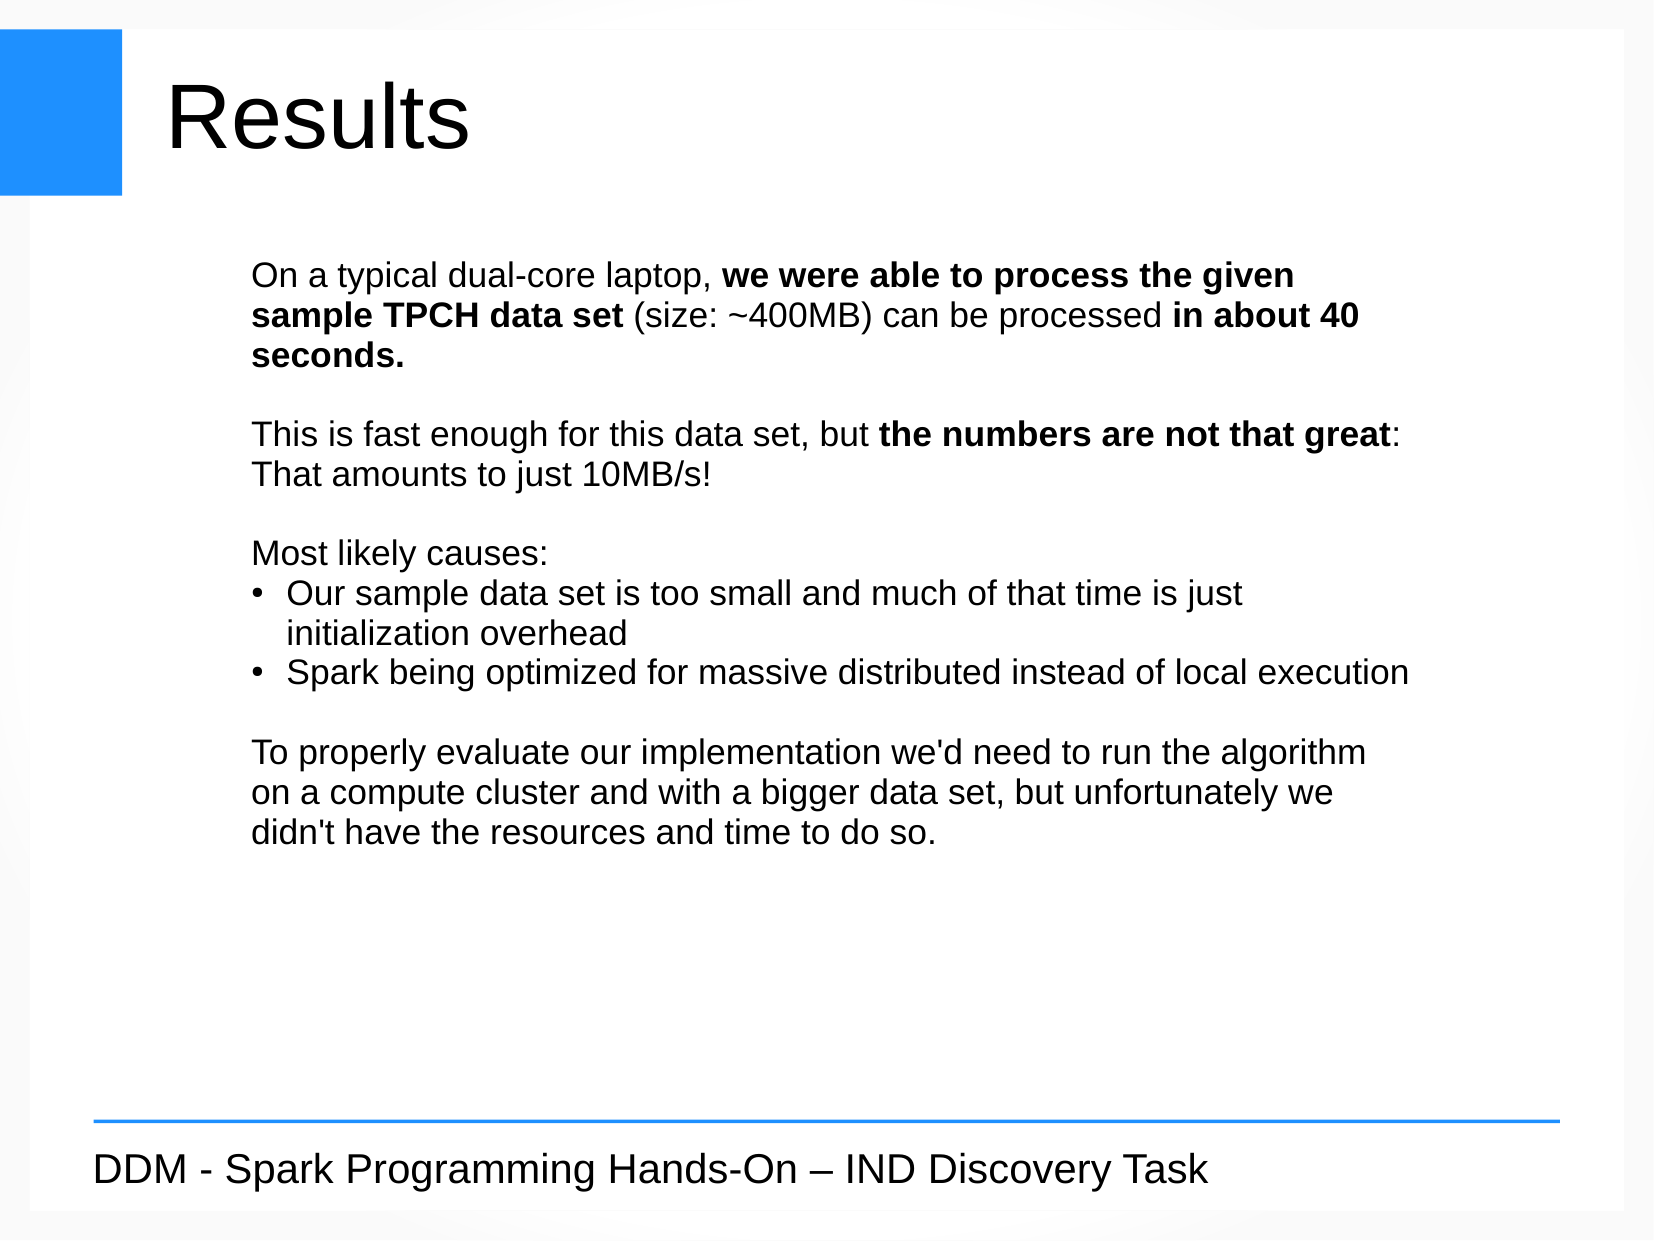

# Results
On a typical dual-core laptop, we were able to process the given sample TPCH data set (size: ~400MB) can be processed in about 40 seconds.
This is fast enough for this data set, but the numbers are not that great: That amounts to just 10MB/s!
Most likely causes:
Our sample data set is too small and much of that time is just initialization overhead
Spark being optimized for massive distributed instead of local execution
To properly evaluate our implementation we'd need to run the algorithm on a compute cluster and with a bigger data set, but unfortunately we didn't have the resources and time to do so.
DDM - Spark Programming Hands-On – IND Discovery Task